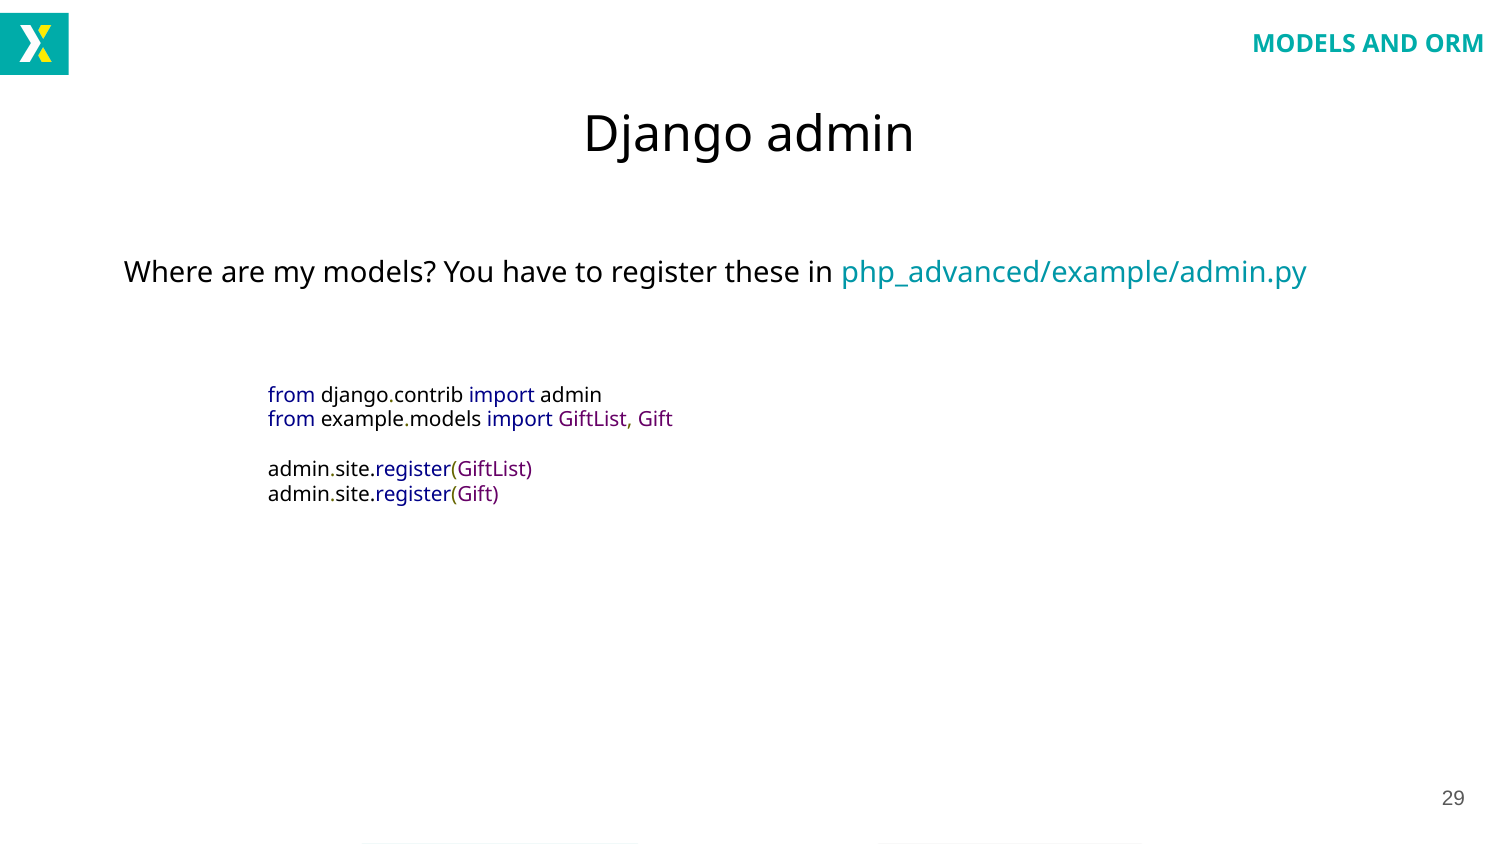

Django admin
Where are my models? You have to register these in php_advanced/example/admin.py
from django.contrib import admin
from example.models import GiftList, Gift
admin.site.register(GiftList)
admin.site.register(Gift)